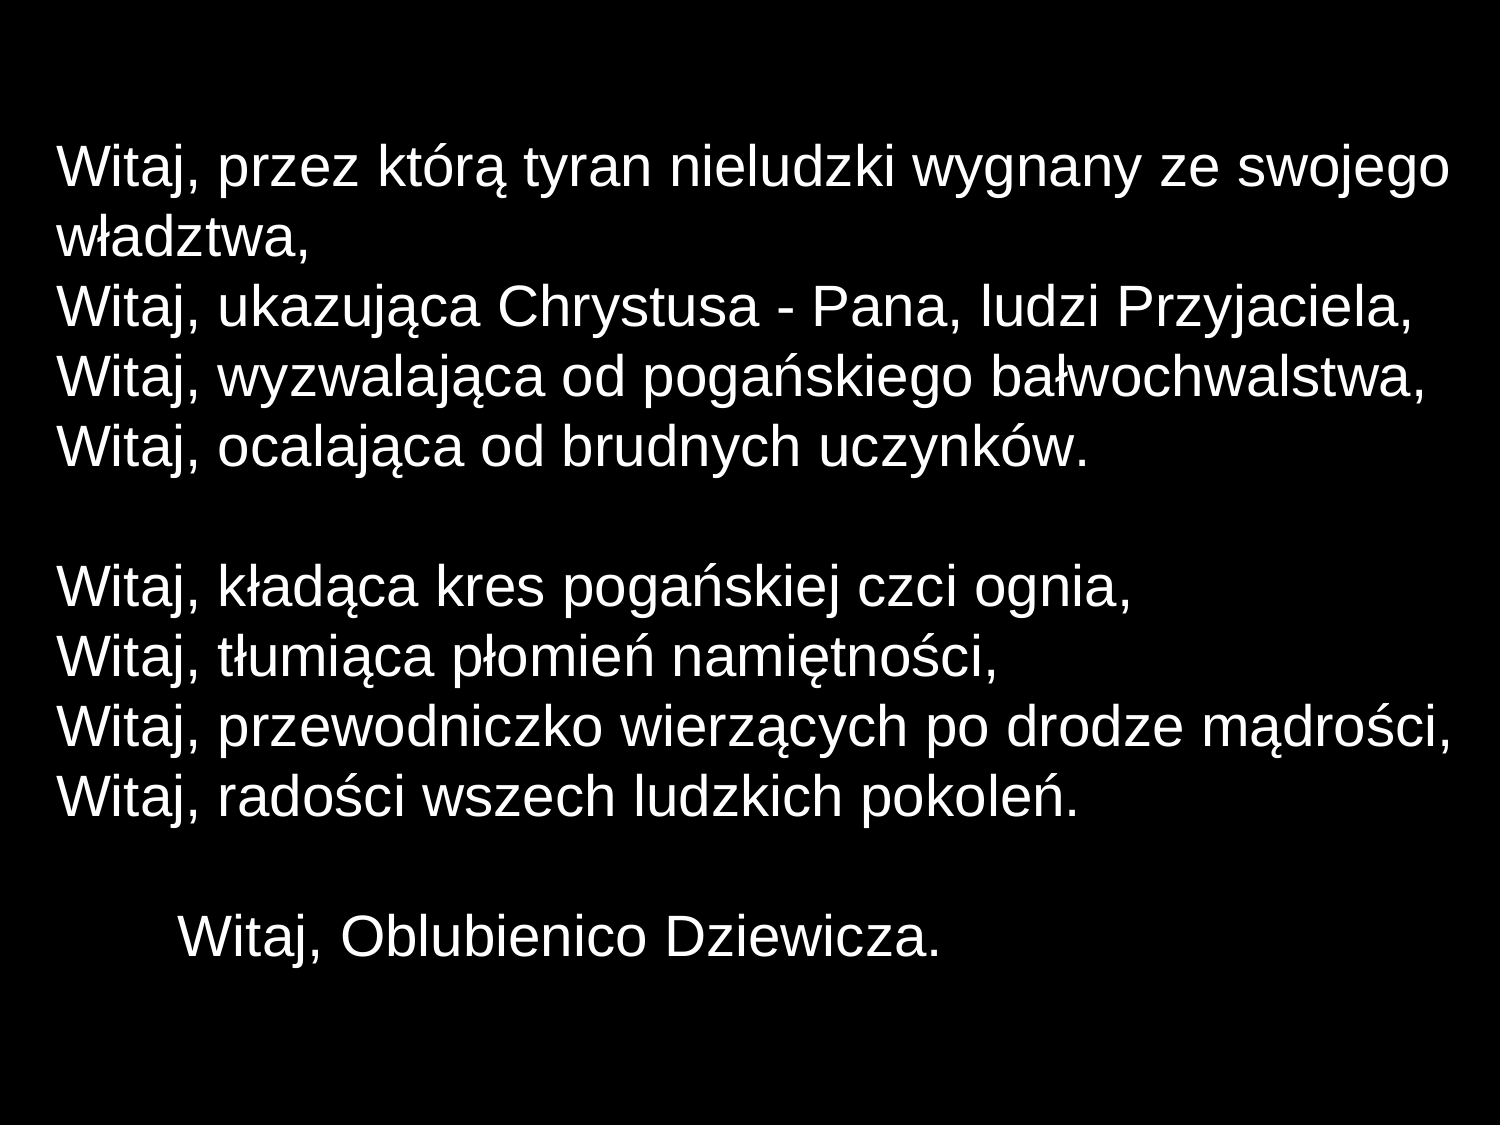

Witaj, przez którą tyran nieludzki wygnany ze swojego władztwa,
Witaj, ukazująca Chrystusa - Pana, ludzi Przyjaciela,
Witaj, wyzwalająca od pogańskiego bałwochwalstwa,
Witaj, ocalająca od brudnych uczynków.
Witaj, kładąca kres pogańskiej czci ognia,
Witaj, tłumiąca płomień namiętności,
Witaj, przewodniczko wierzących po drodze mądrości,
Witaj, radości wszech ludzkich pokoleń.
Witaj, Oblubienico Dziewicza.